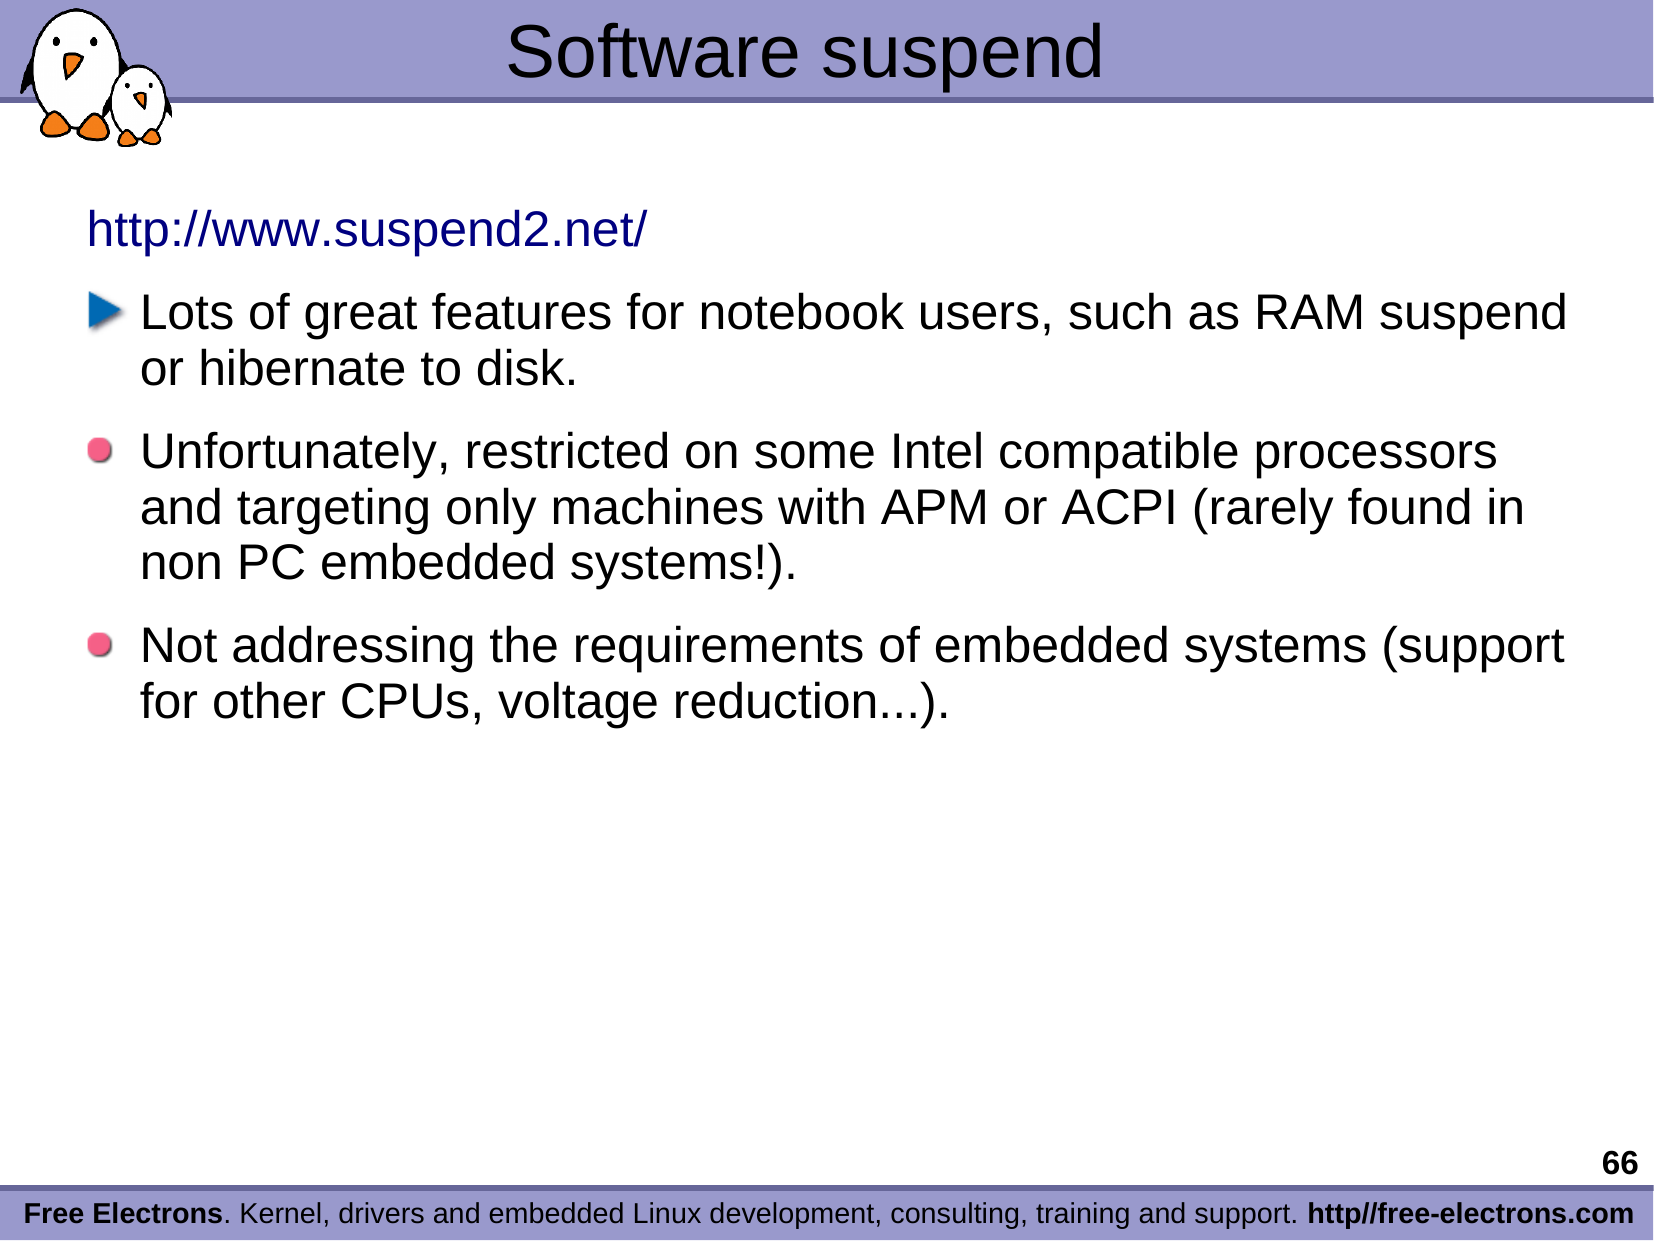

# Software suspend
http://www.suspend2.net/
Lots of great features for notebook users, such as RAM suspend or hibernate to disk.
Unfortunately, restricted on some Intel compatible processors and targeting only machines with APM or ACPI (rarely found in non PC embedded systems!).
Not addressing the requirements of embedded systems (support for other CPUs, voltage reduction...).